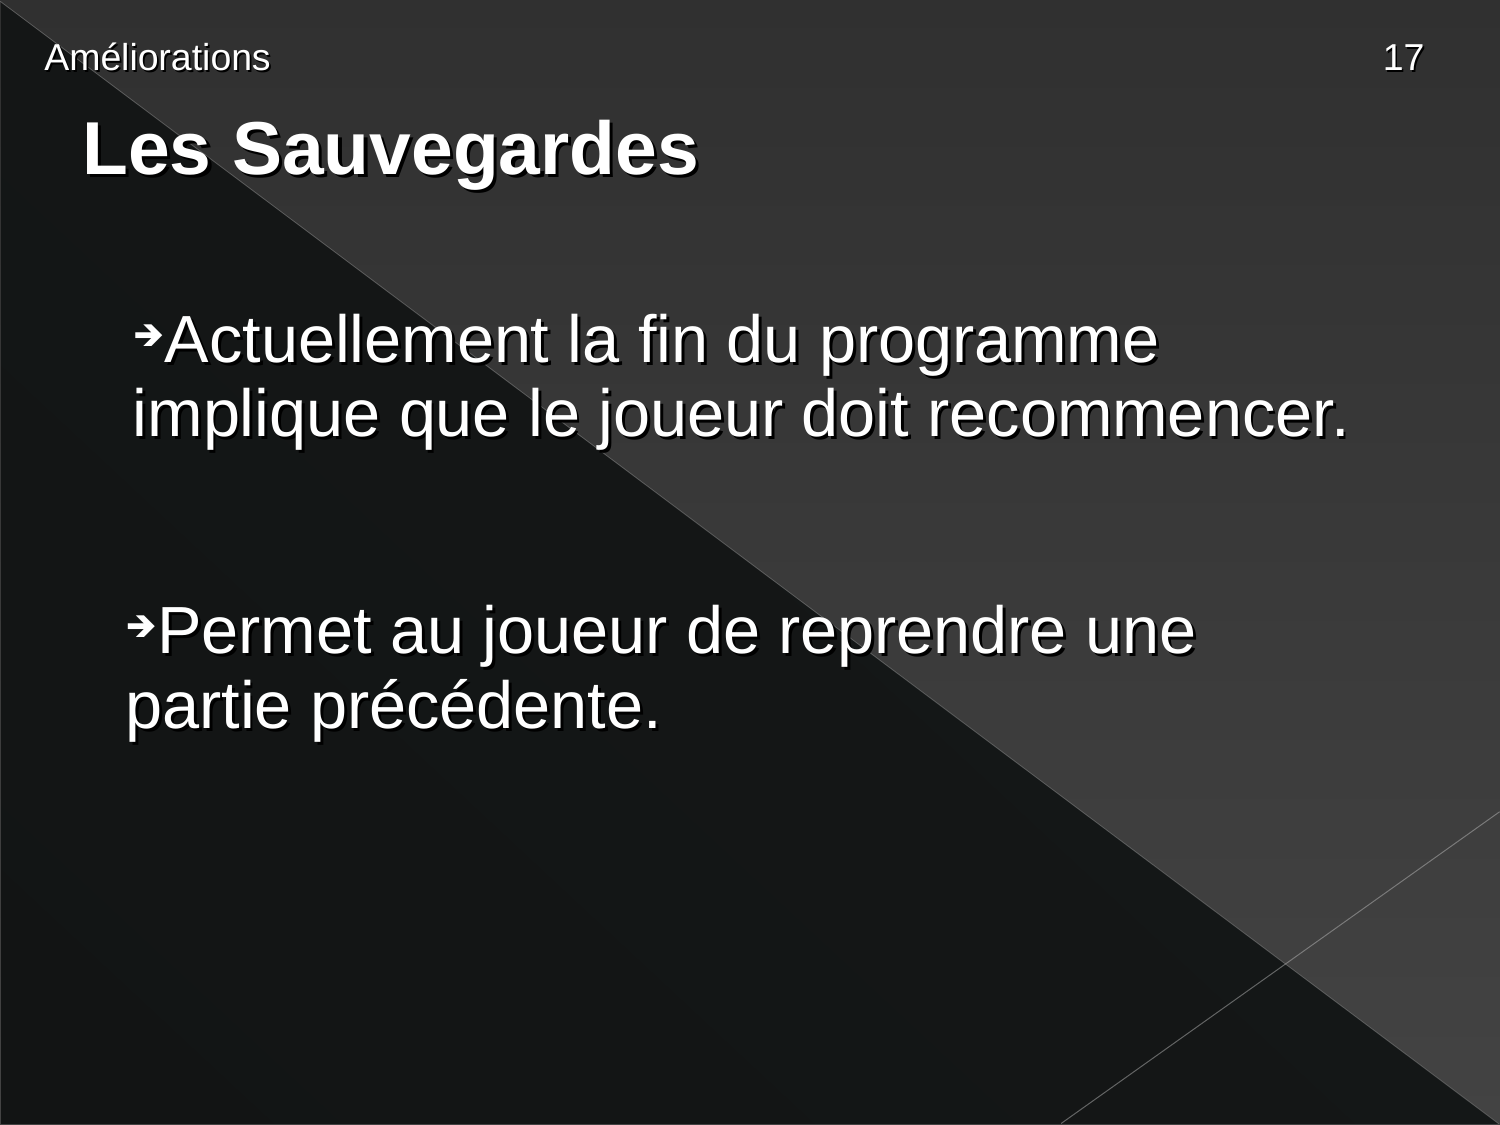

Améliorations 														 17
# Les Sauvegardes
Actuellement la fin du programme implique que le joueur doit recommencer.
Permet au joueur de reprendre une partie précédente.